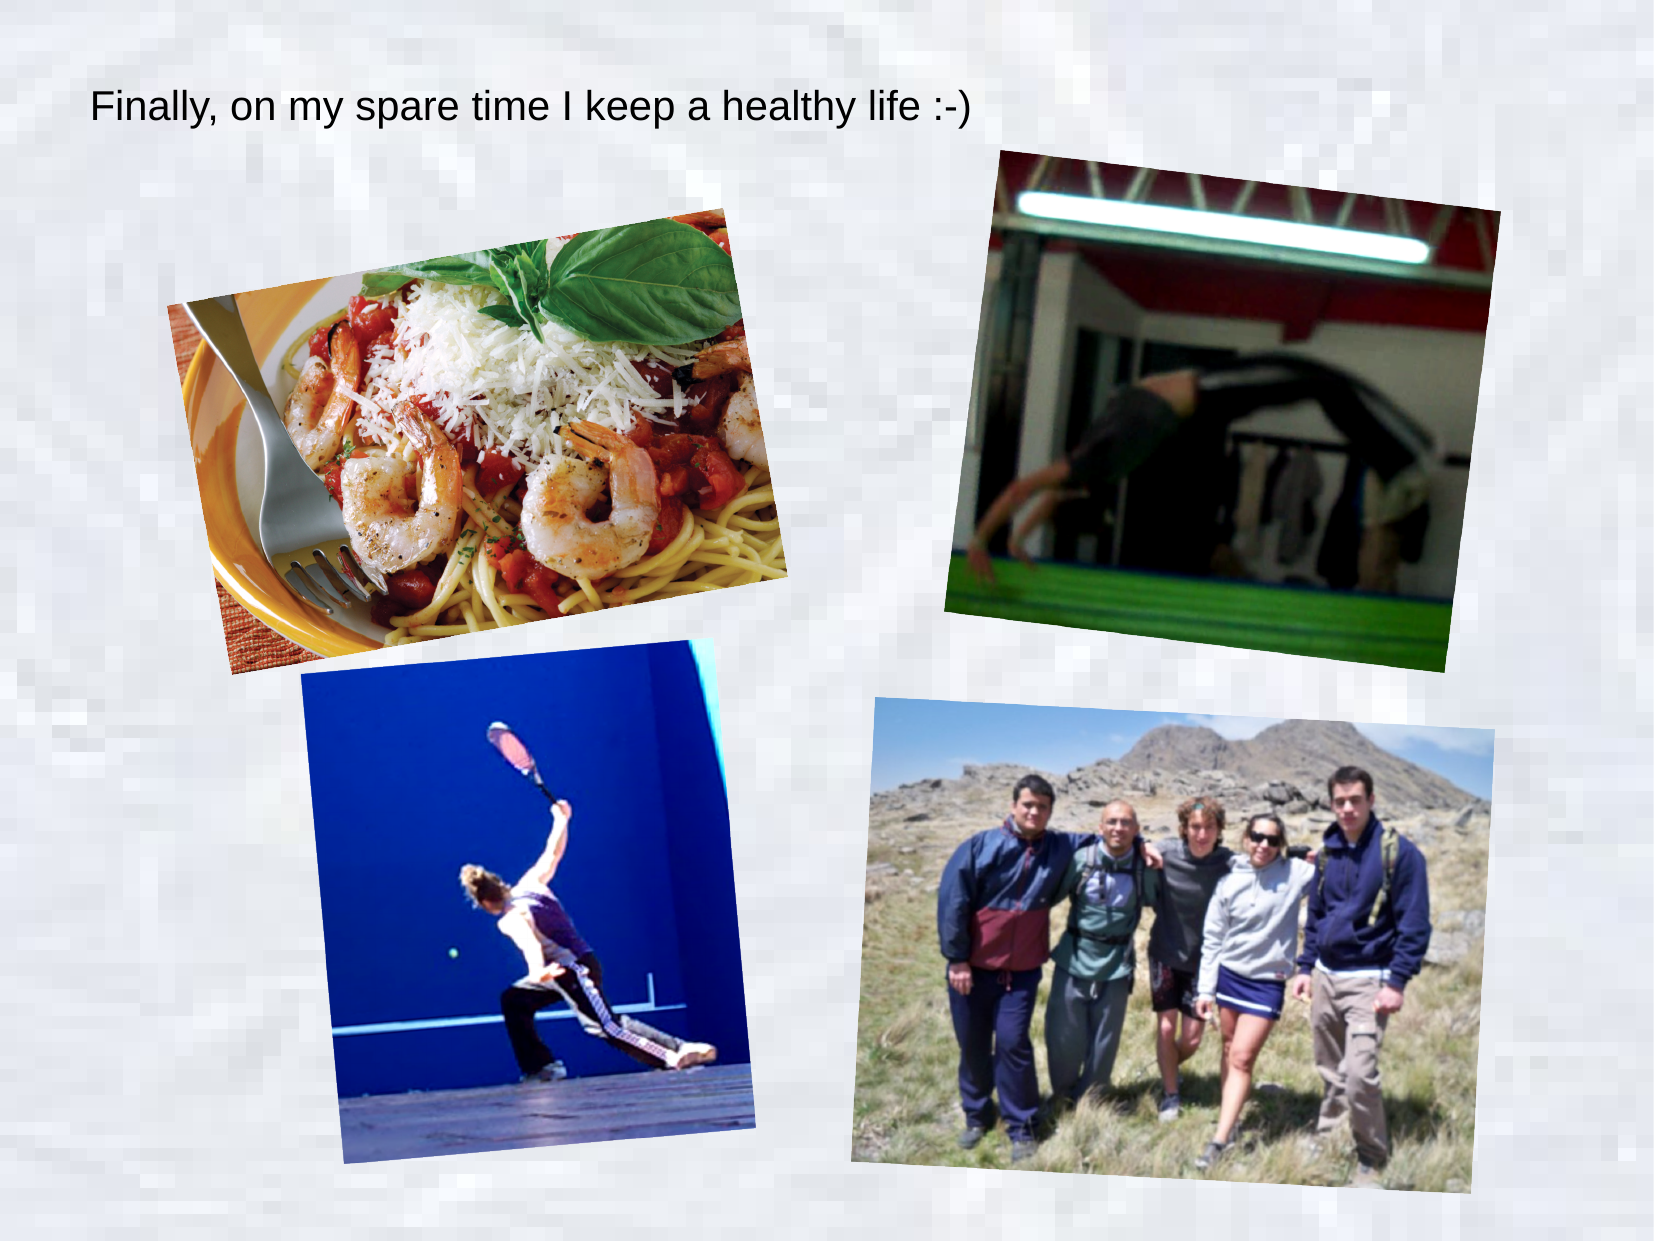

Finally, on my spare time I keep a healthy life :-)